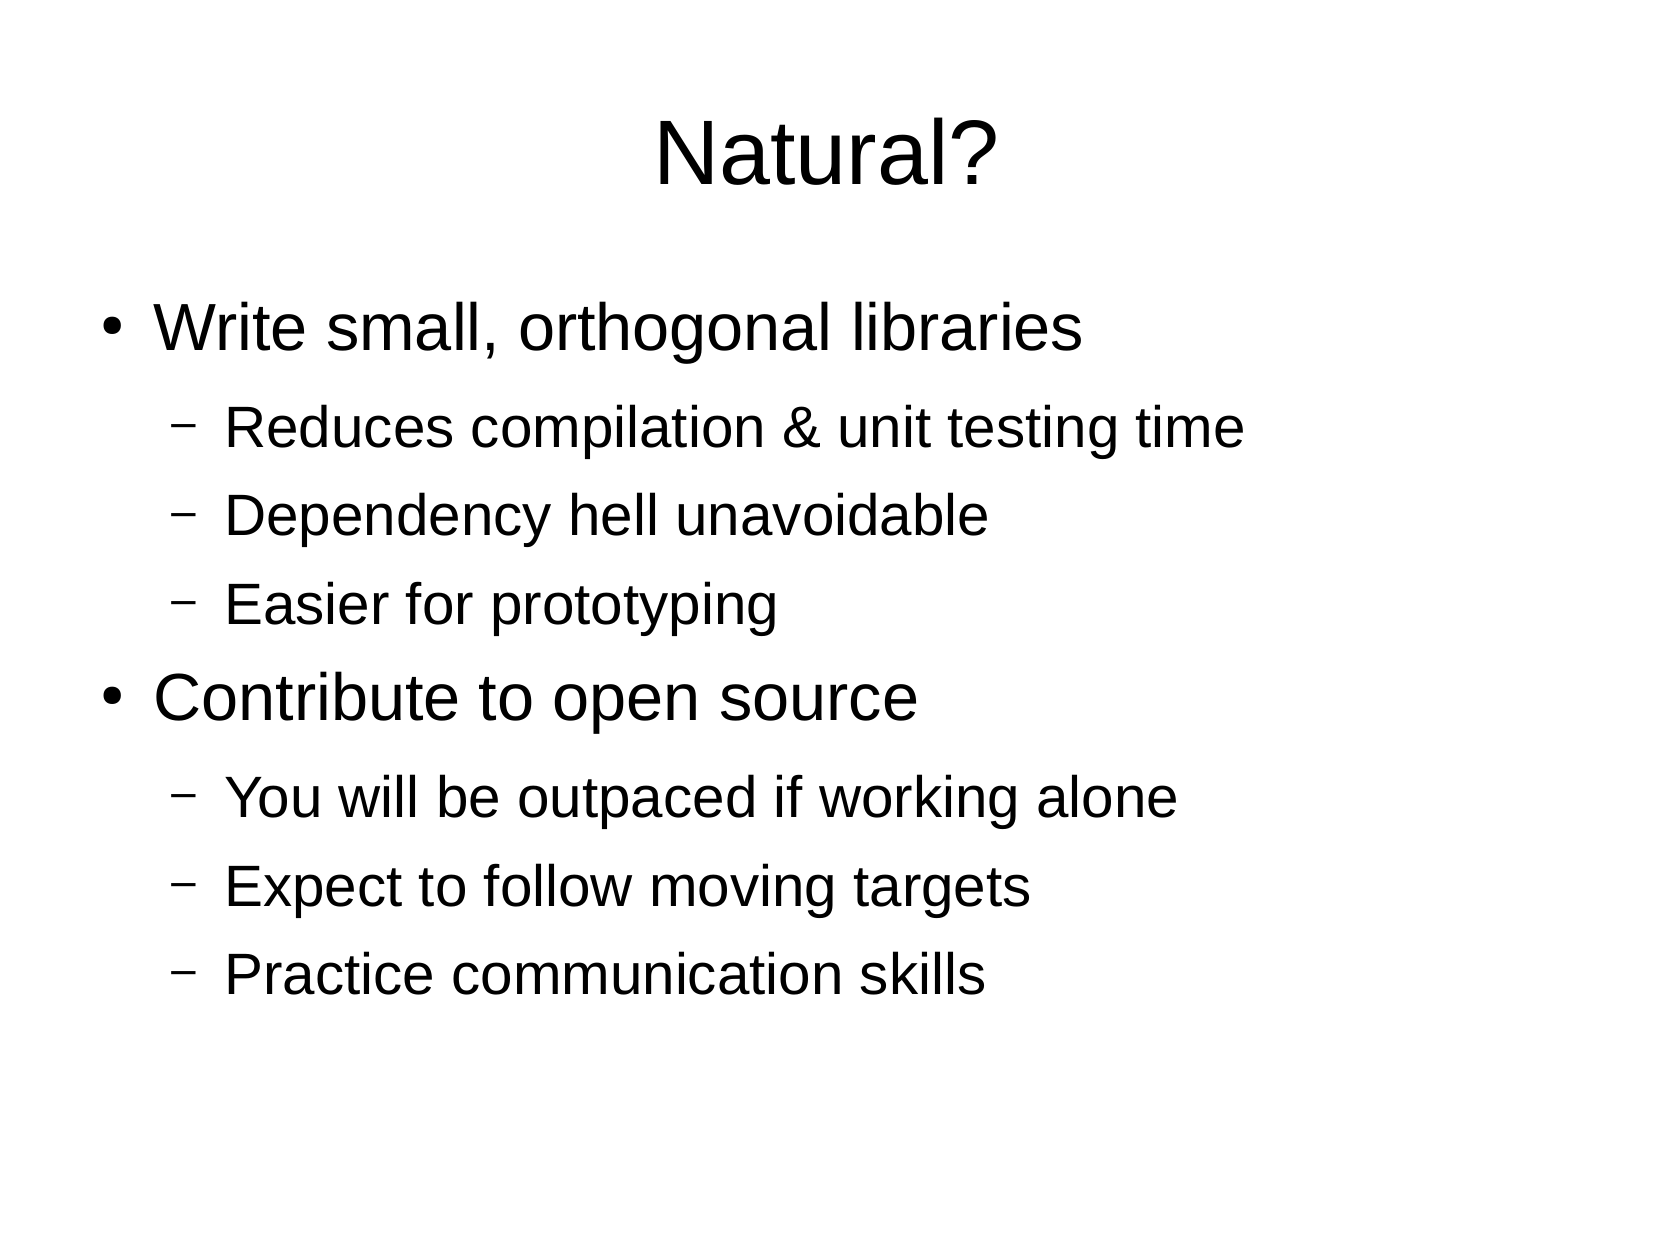

# Natural?
Write small, orthogonal libraries
Reduces compilation & unit testing time
Dependency hell unavoidable
Easier for prototyping
Contribute to open source
You will be outpaced if working alone
Expect to follow moving targets
Practice communication skills